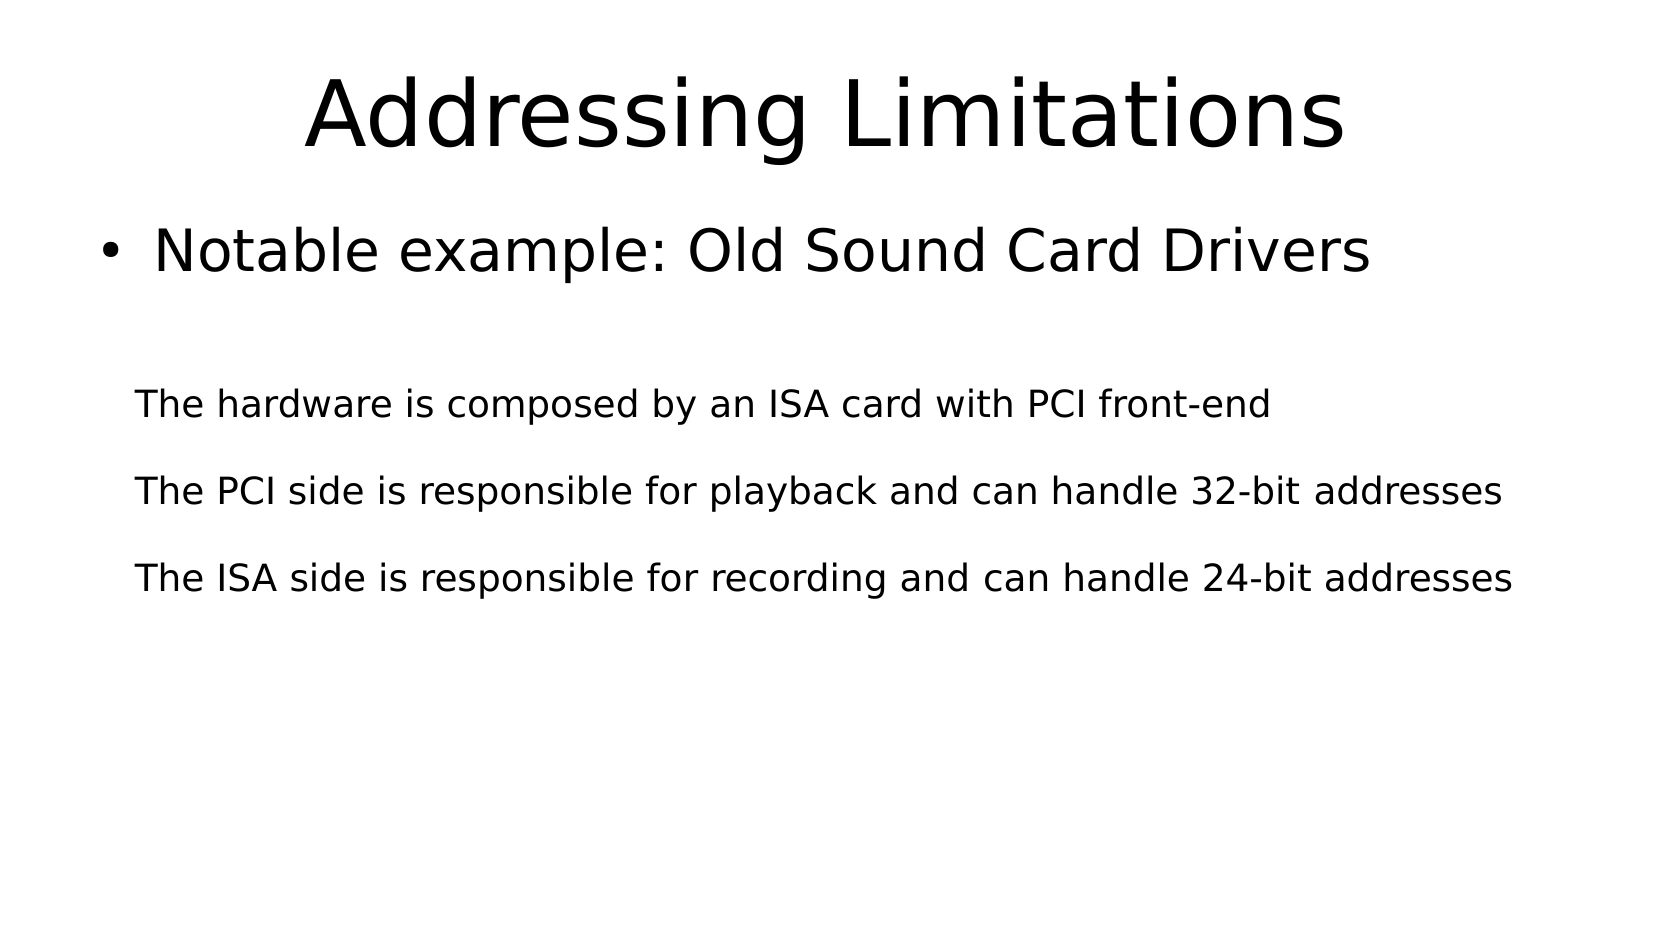

# Addressing Limitations
Notable example: Old Sound Card Drivers
The hardware is composed by an ISA card with PCI front-end
The PCI side is responsible for playback and can handle 32-bit addresses
The ISA side is responsible for recording and can handle 24-bit addresses